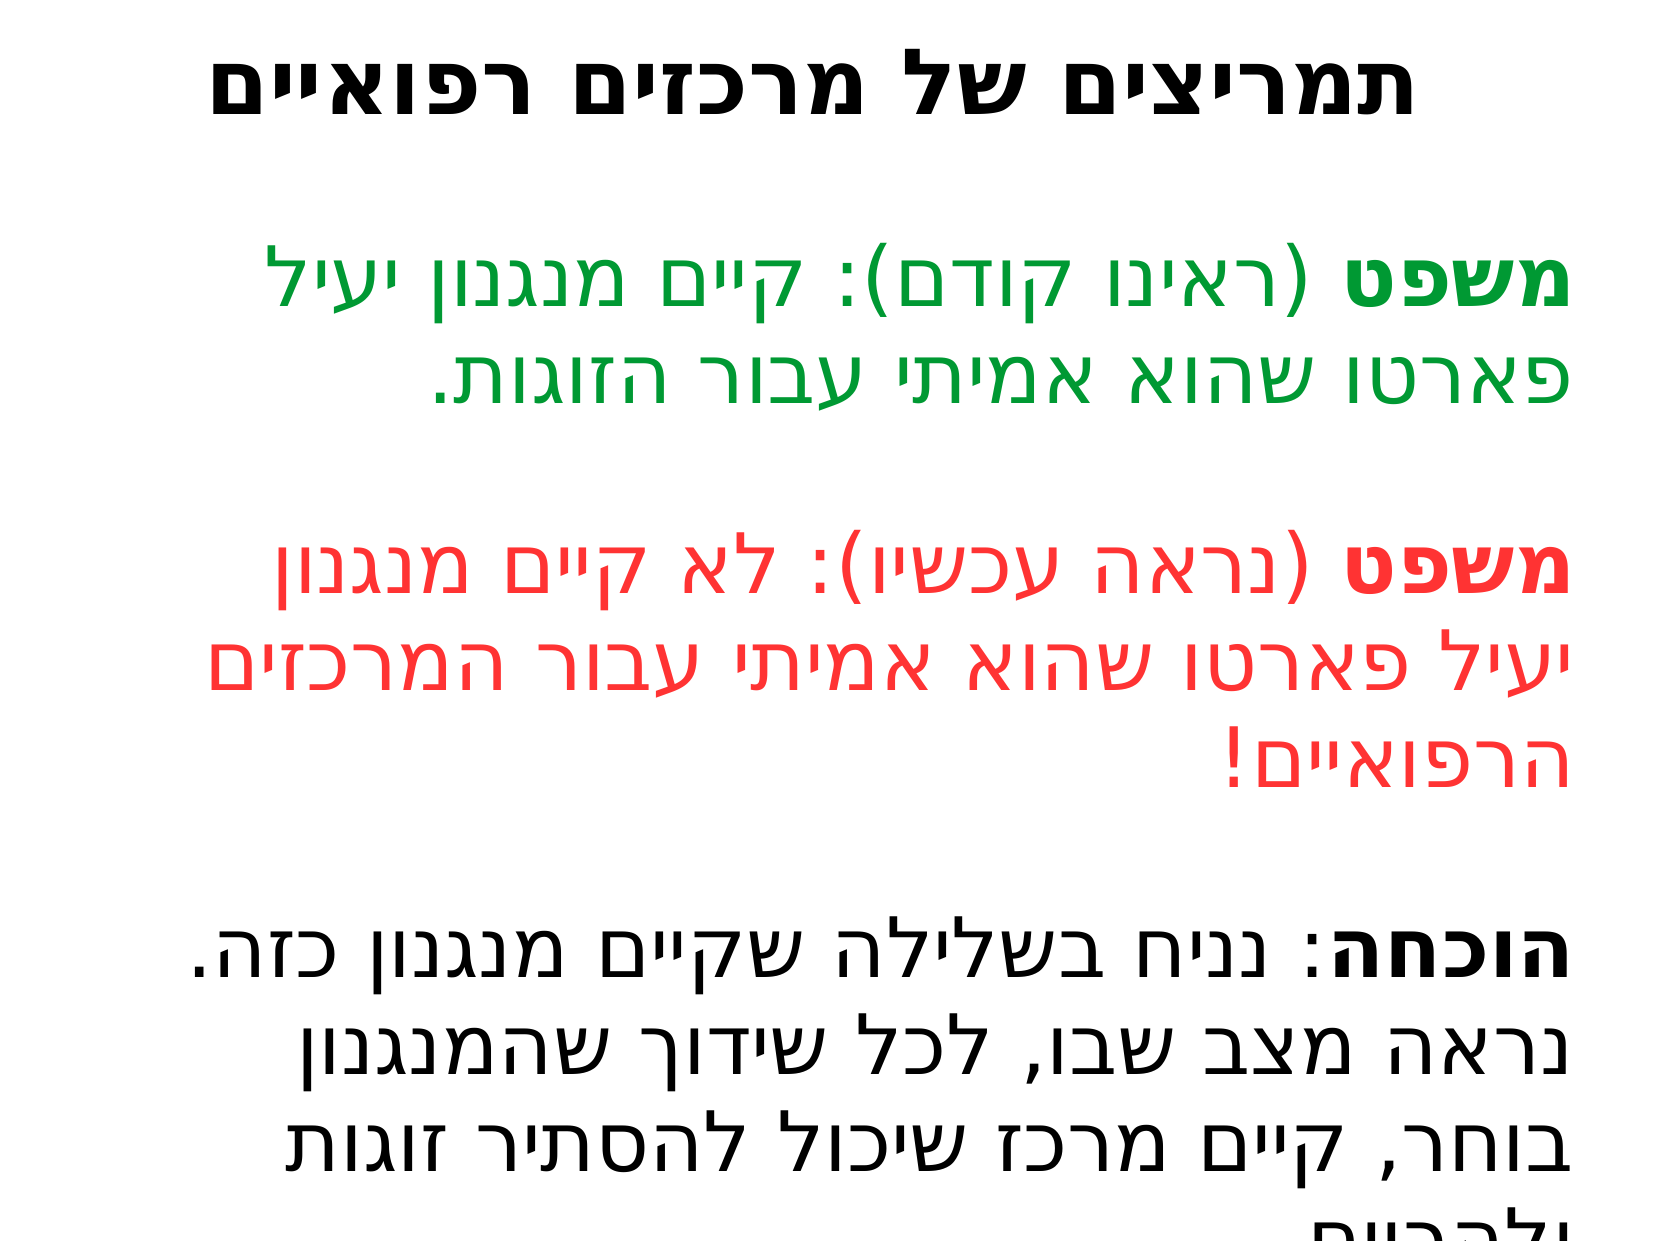

# תמריצים של מרכזים רפואיים
משפט (ראינו קודם): קיים מנגנון יעיל פארטו שהוא אמיתי עבור הזוגות.
משפט (נראה עכשיו): לא קיים מנגנון יעיל פארטו שהוא אמיתי עבור המרכזים הרפואיים!
הוכחה: נניח בשלילה שקיים מנגנון כזה. נראה מצב שבו, לכל שידוך שהמנגנון בוחר, קיים מרכז שיכול להסתיר זוגות ולהרויח.